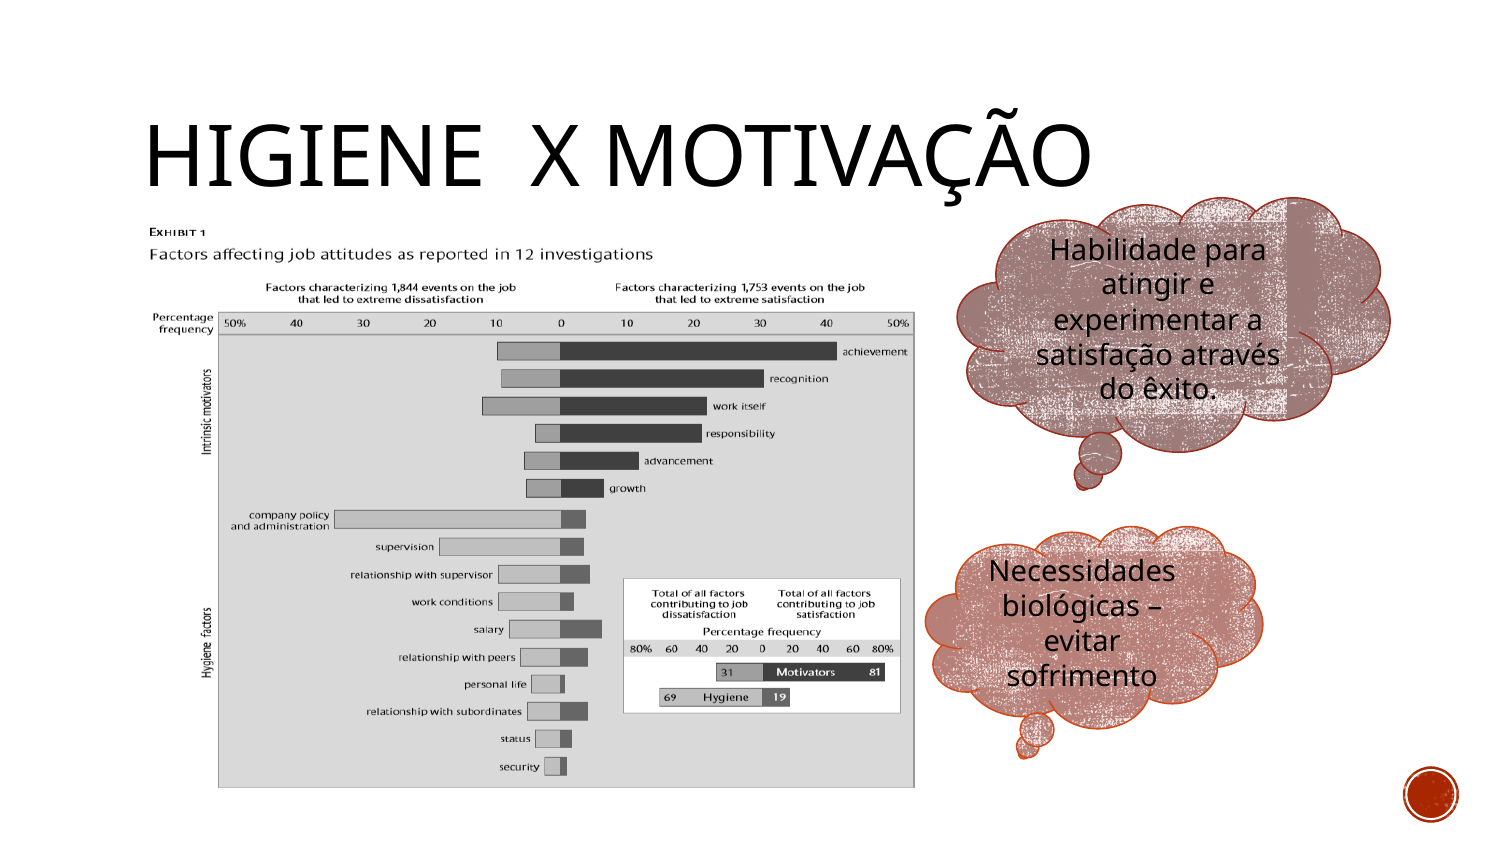

# HIGIENE X MOTIVAÇÃO
Habilidade para atingir e experimentar a satisfação através do êxito.
Necessidades biológicas – evitar sofrimento